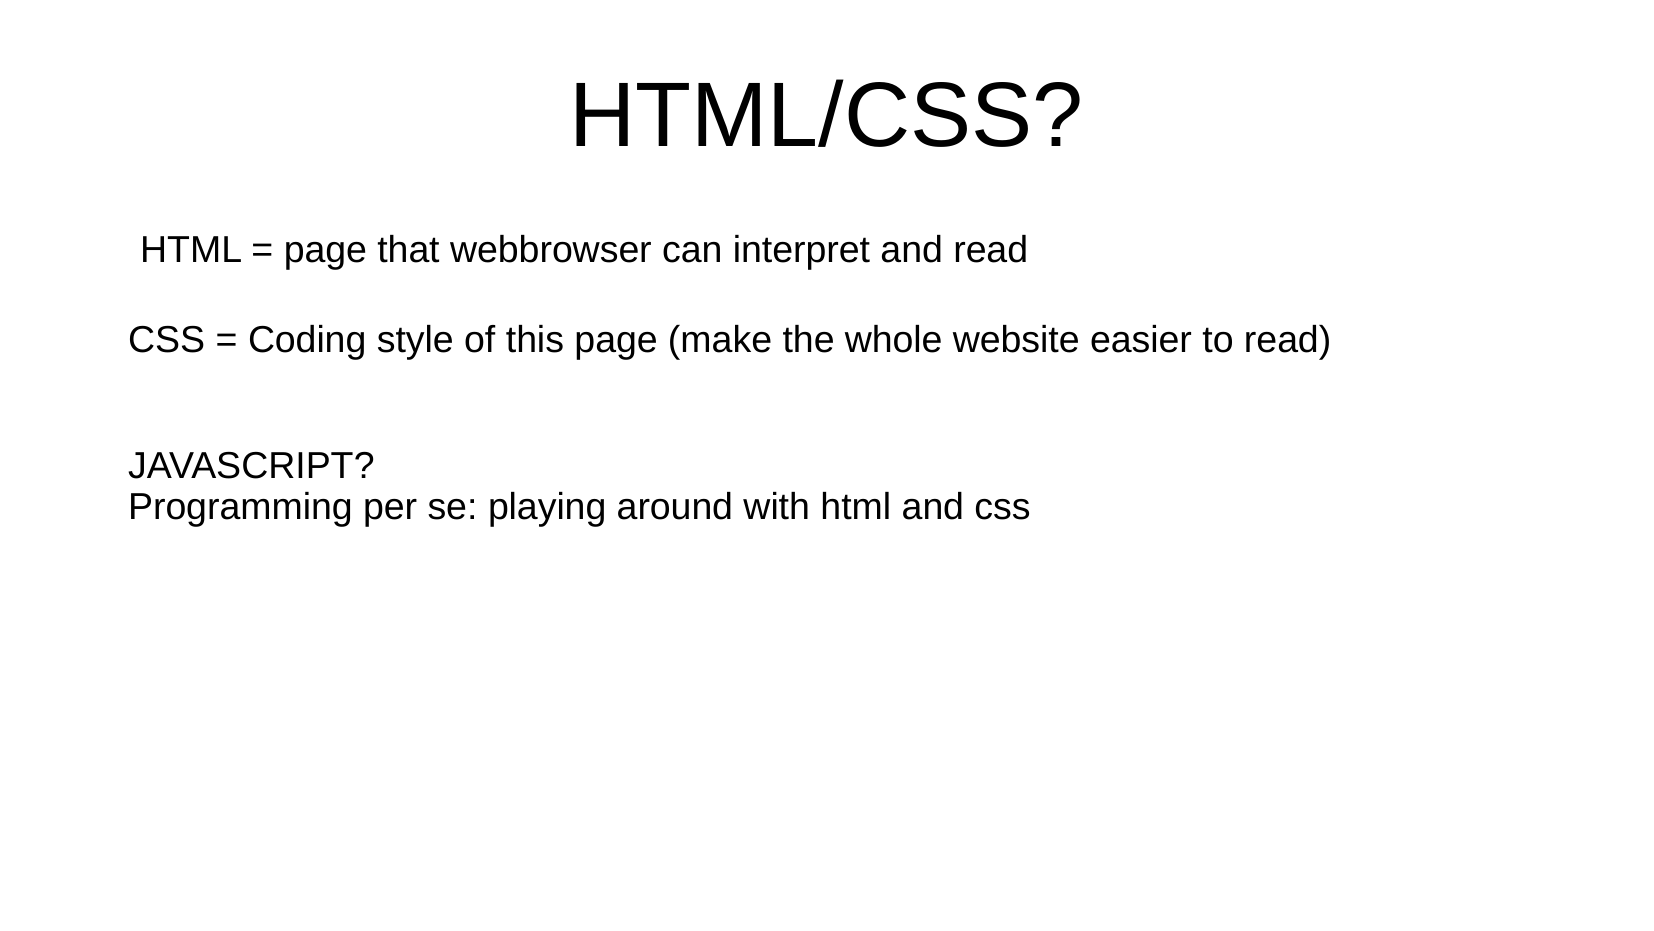

# HTML/CSS?
HTML = page that webbrowser can interpret and read
CSS = Coding style of this page (make the whole website easier to read)
JAVASCRIPT?
Programming per se: playing around with html and css